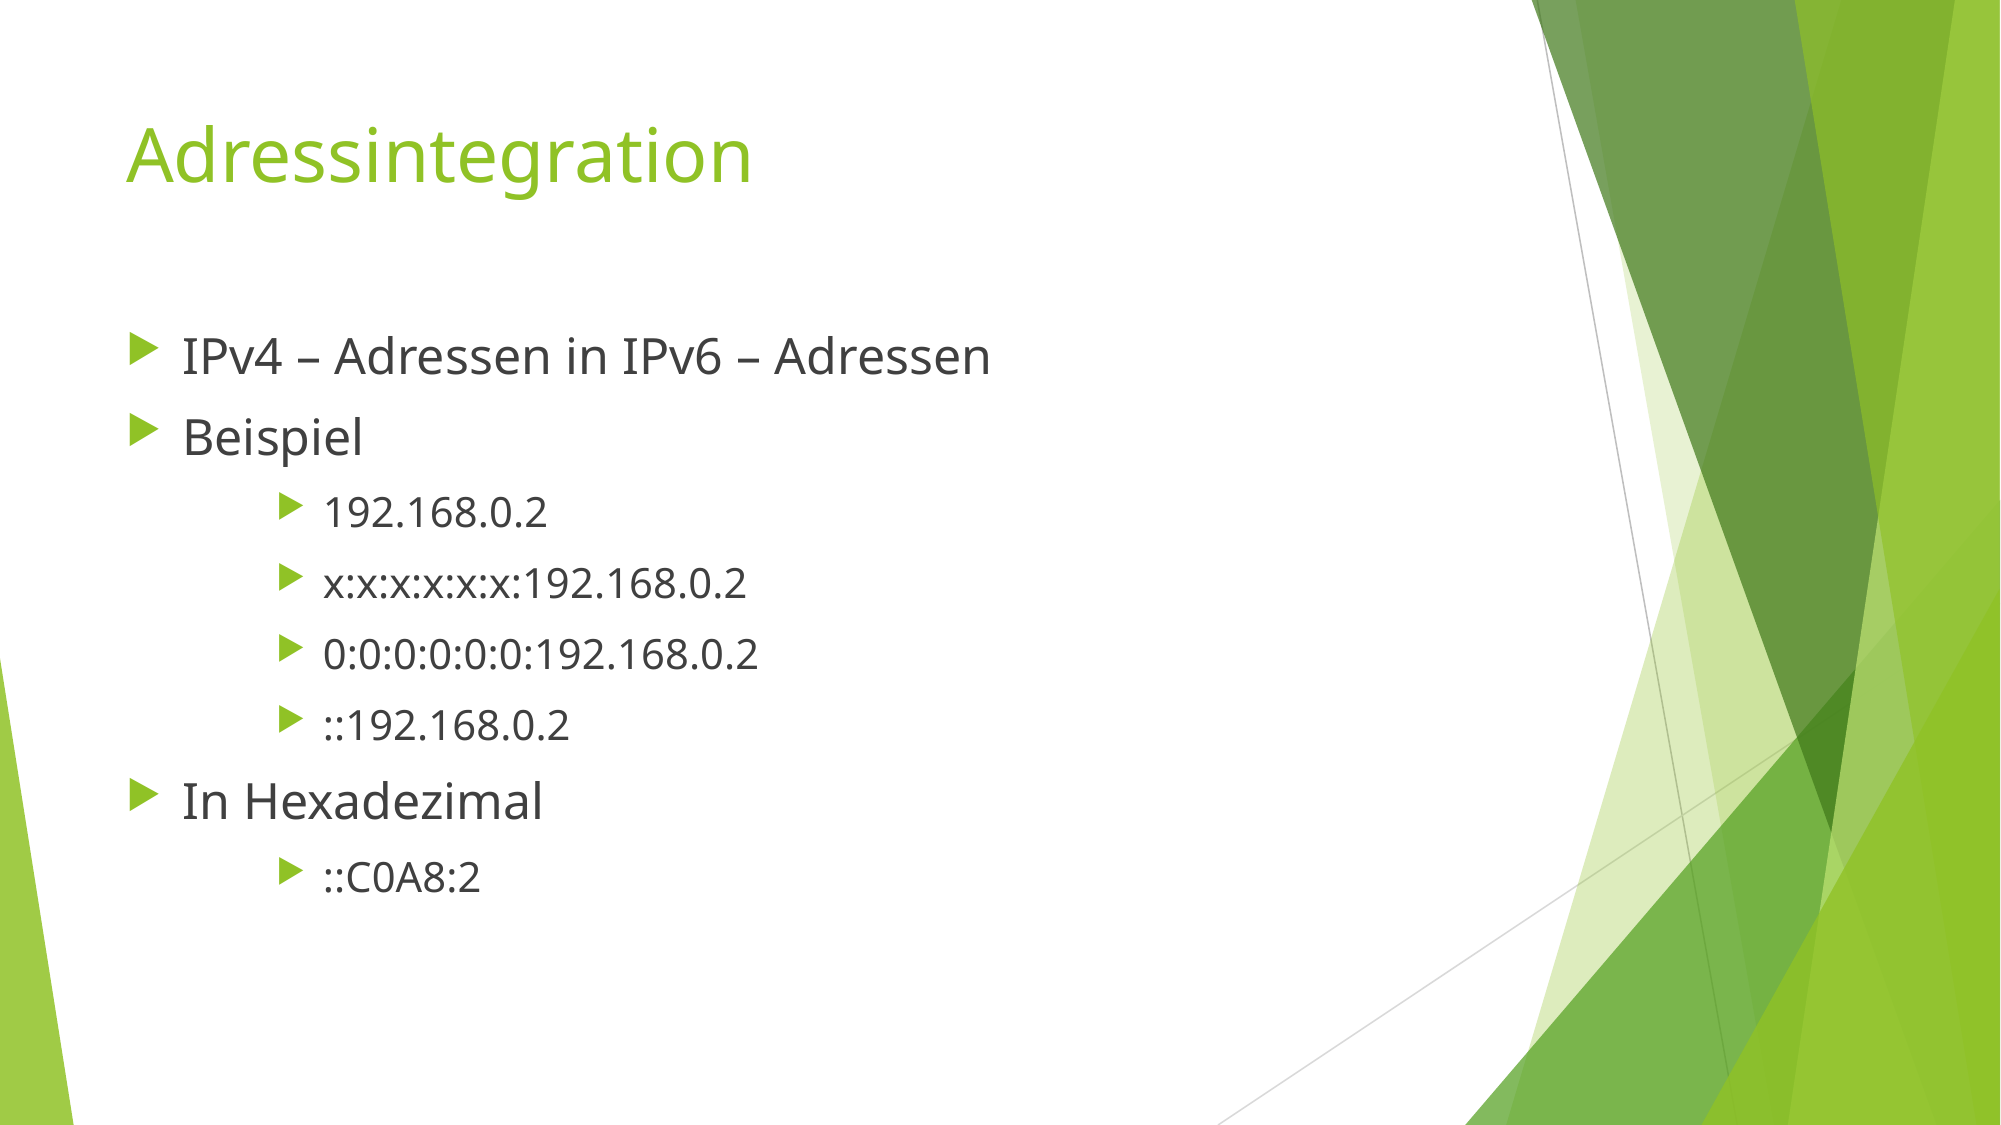

# Adressintegration
IPv4 – Adressen in IPv6 – Adressen
Beispiel
192.168.0.2
x:x:x:x:x:x:192.168.0.2
0:0:0:0:0:0:192.168.0.2
::192.168.0.2
In Hexadezimal
::C0A8:2